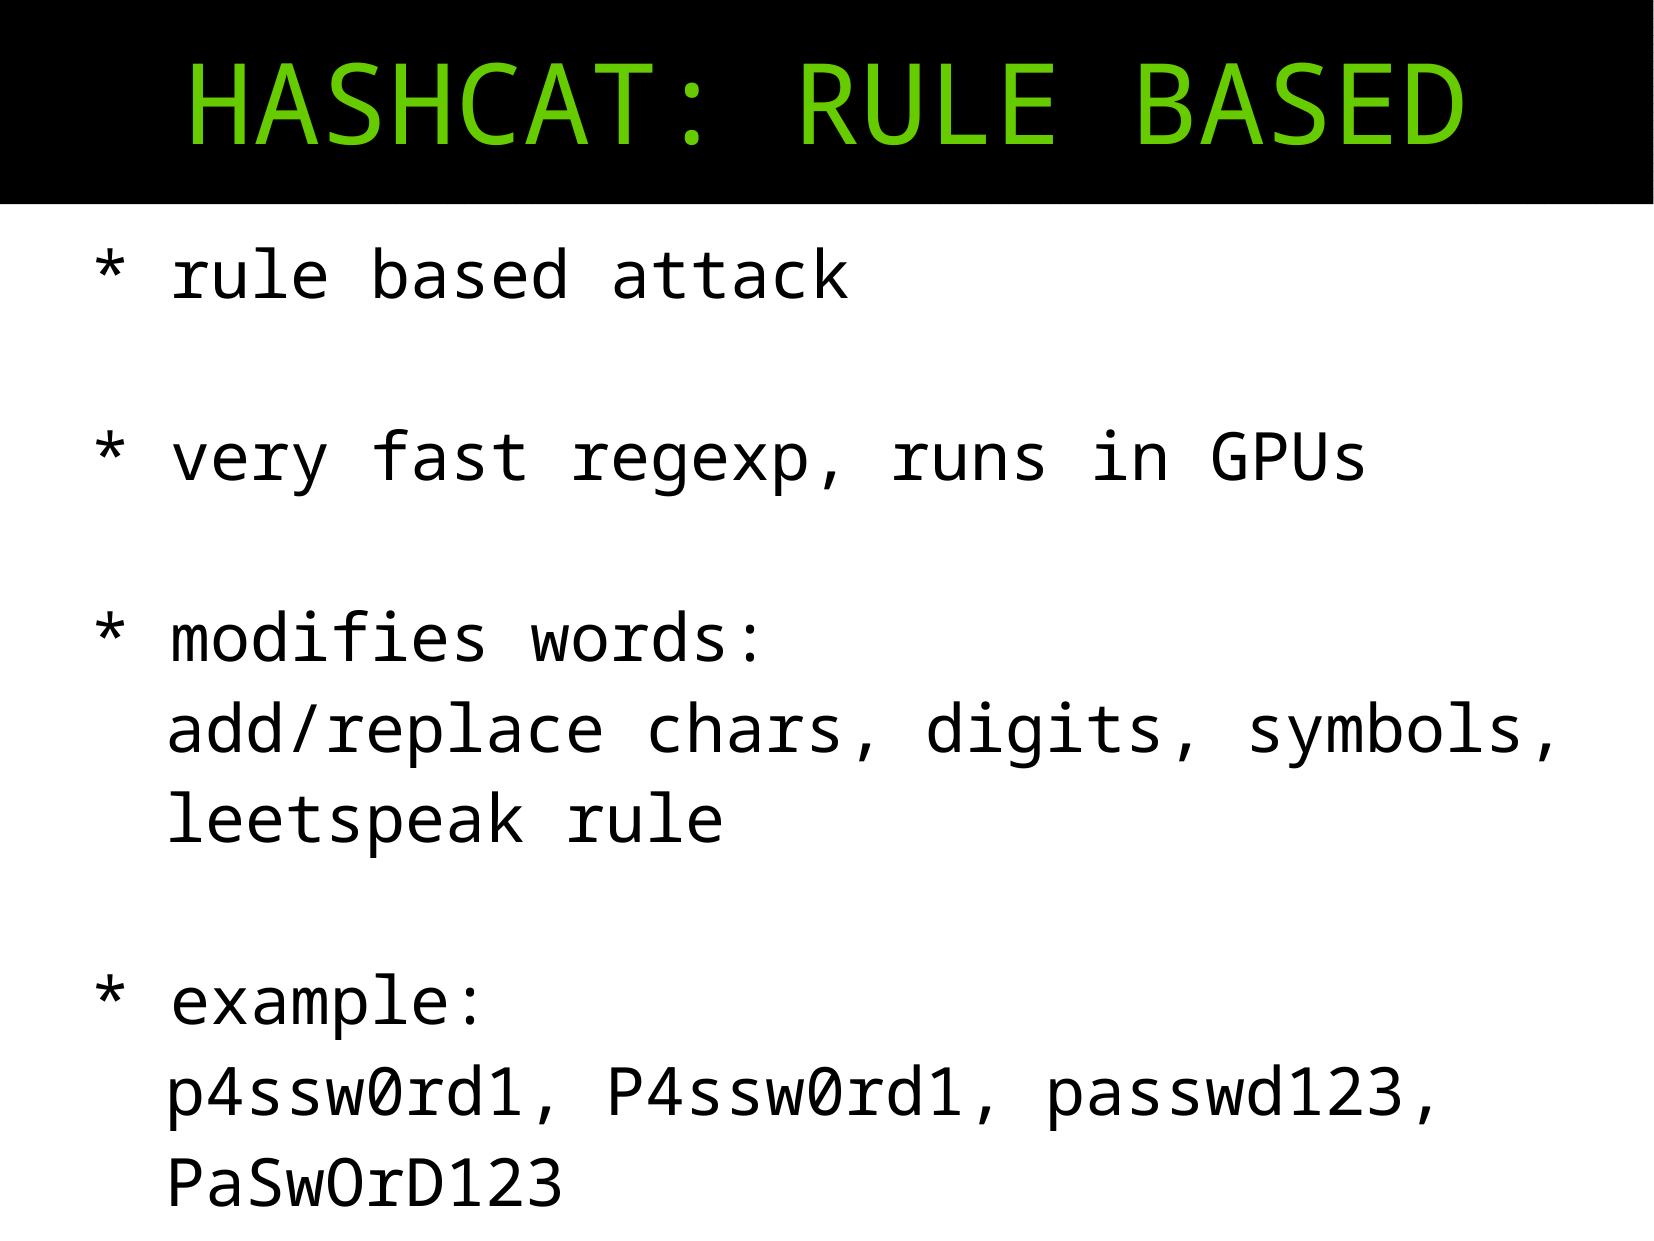

# HASHCAT: RULE BASED
* rule based attack
* very fast regexp, runs in GPUs
* modifies words:
	add/replace chars, digits, symbols,
	leetspeak rule
* example:
	p4ssw0rd1, P4ssw0rd1, passwd123,
	PaSwOrD123